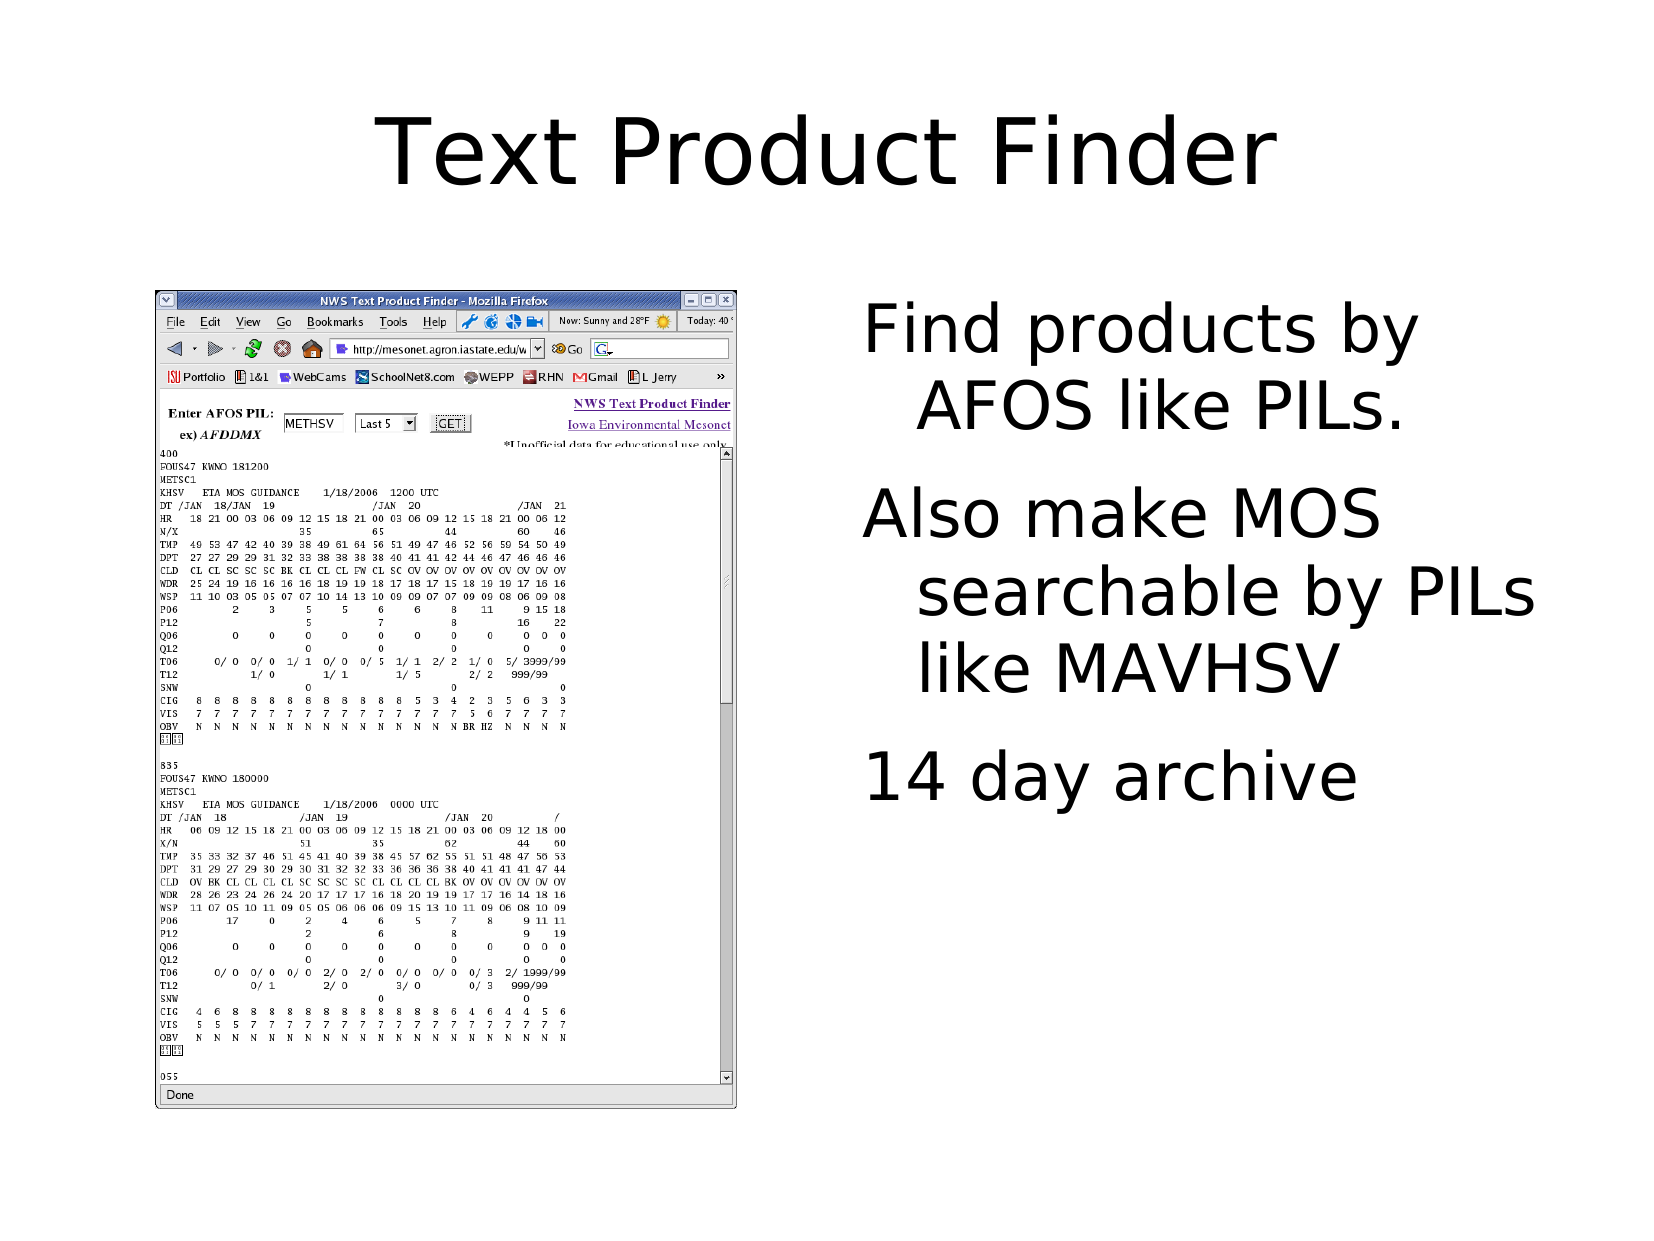

# Text Product Finder
Find products by AFOS like PILs.
Also make MOS searchable by PILs like MAVHSV
14 day archive